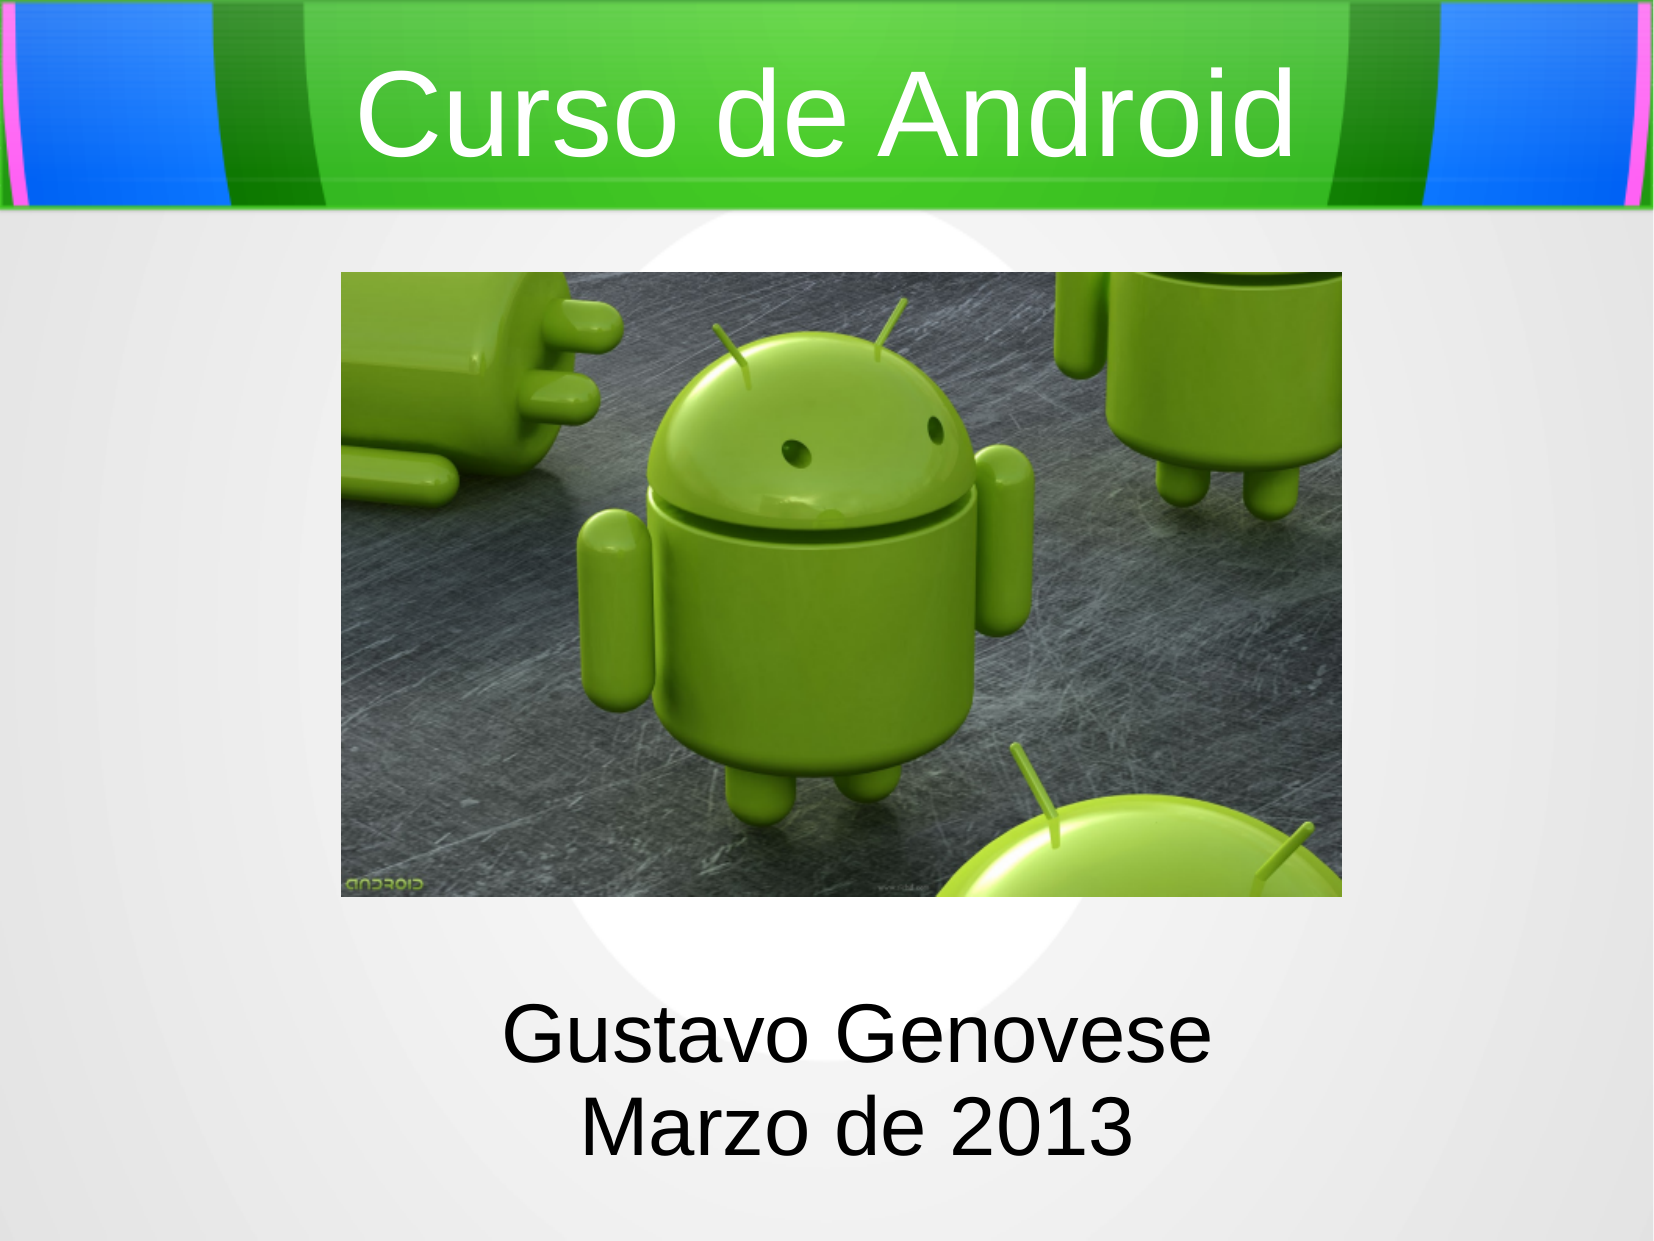

# Curso de Android
Gustavo Genovese
Marzo de 2013